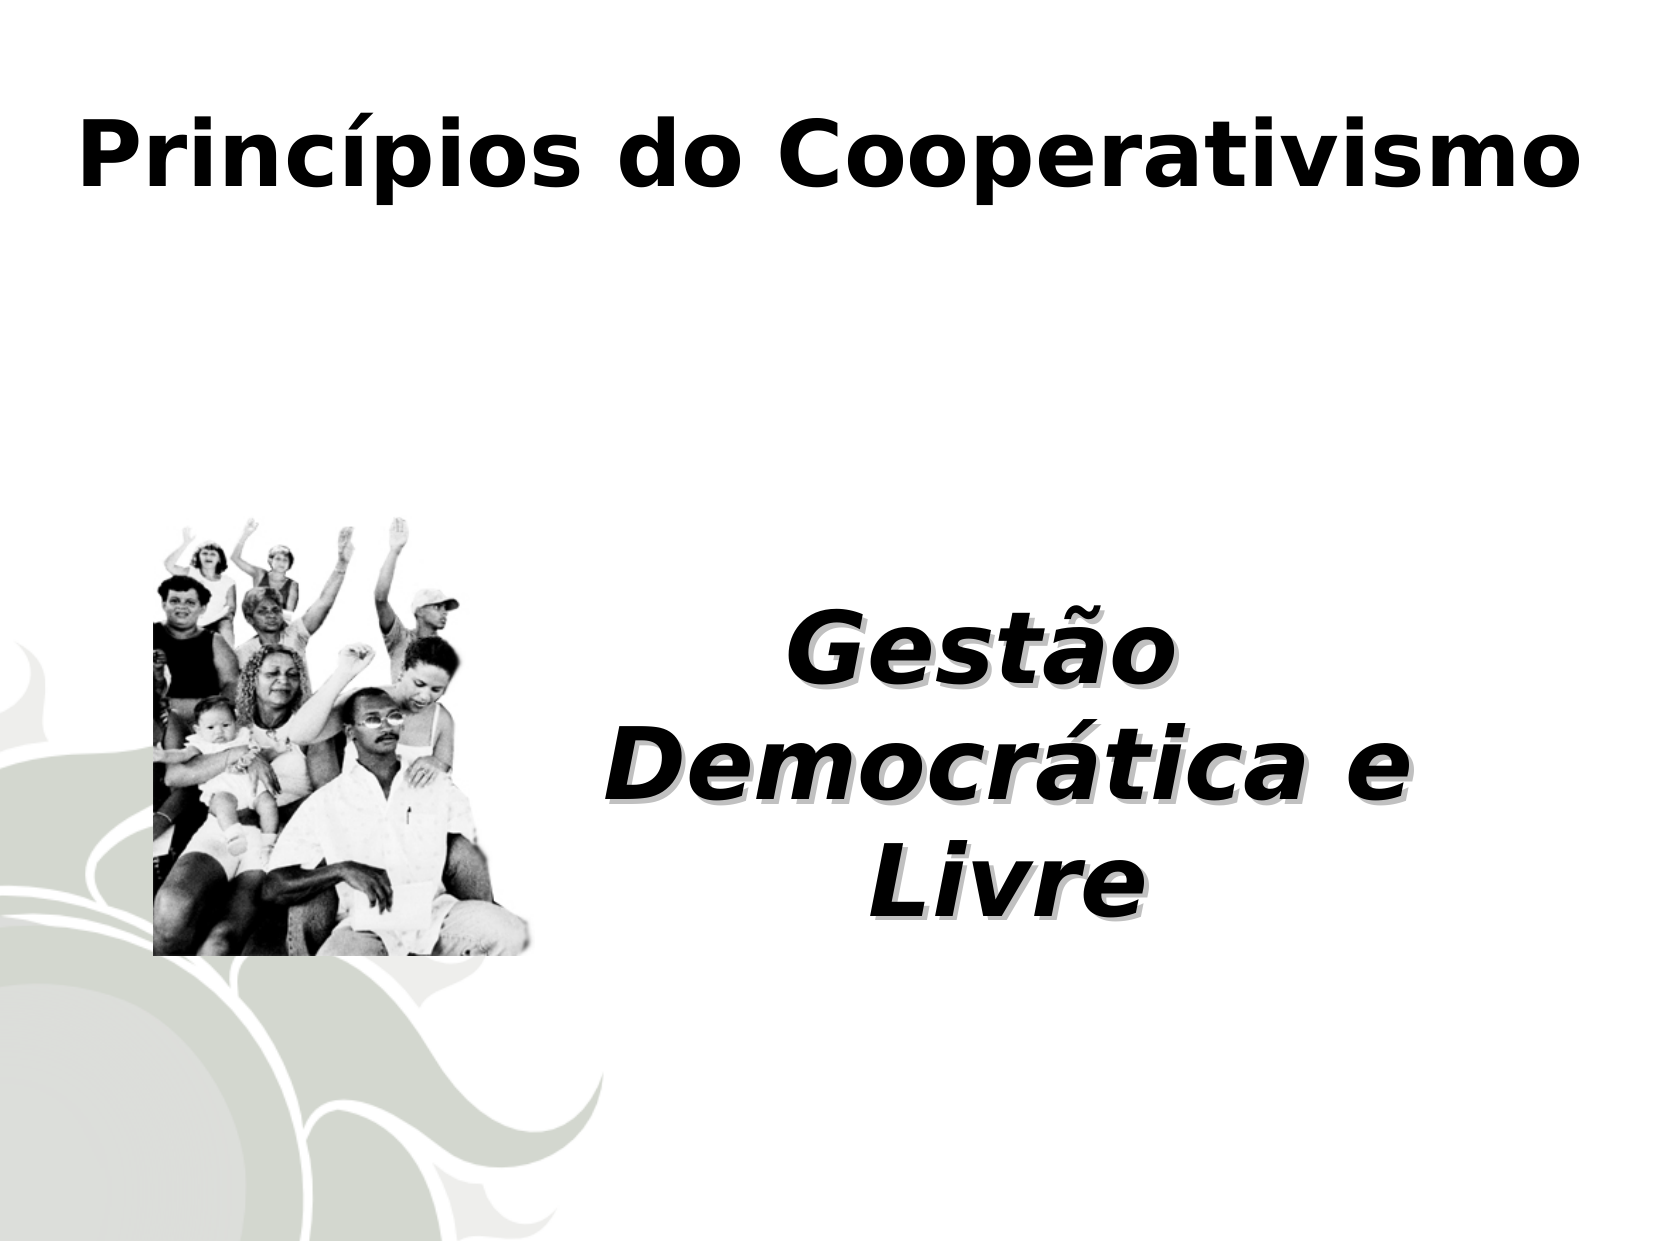

# Princípios do Cooperativismo
Gestão Democrática e Livre